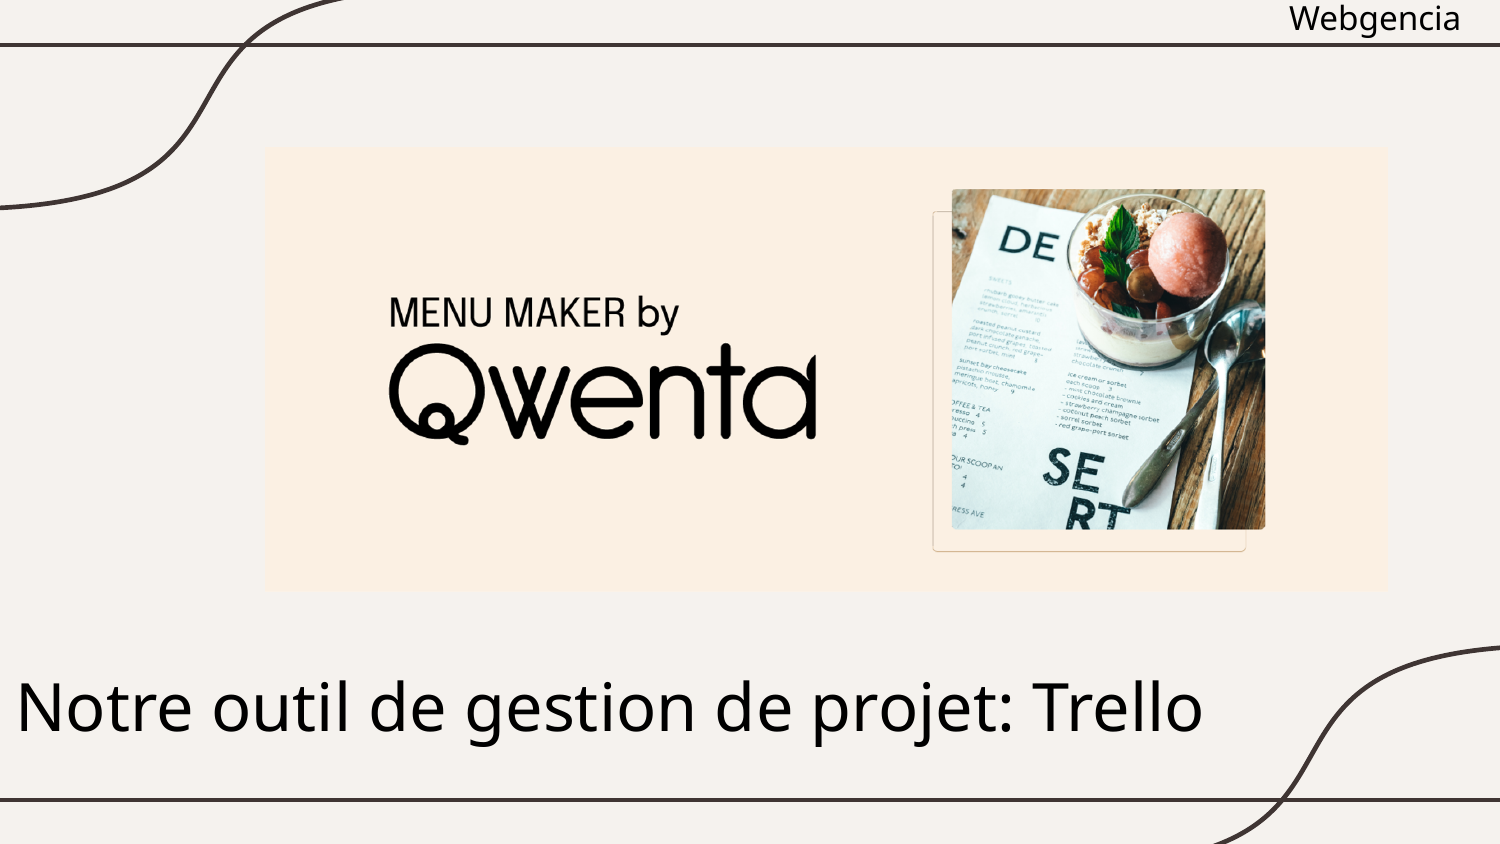

Webgencia
# Notre outil de gestion de projet: Trello